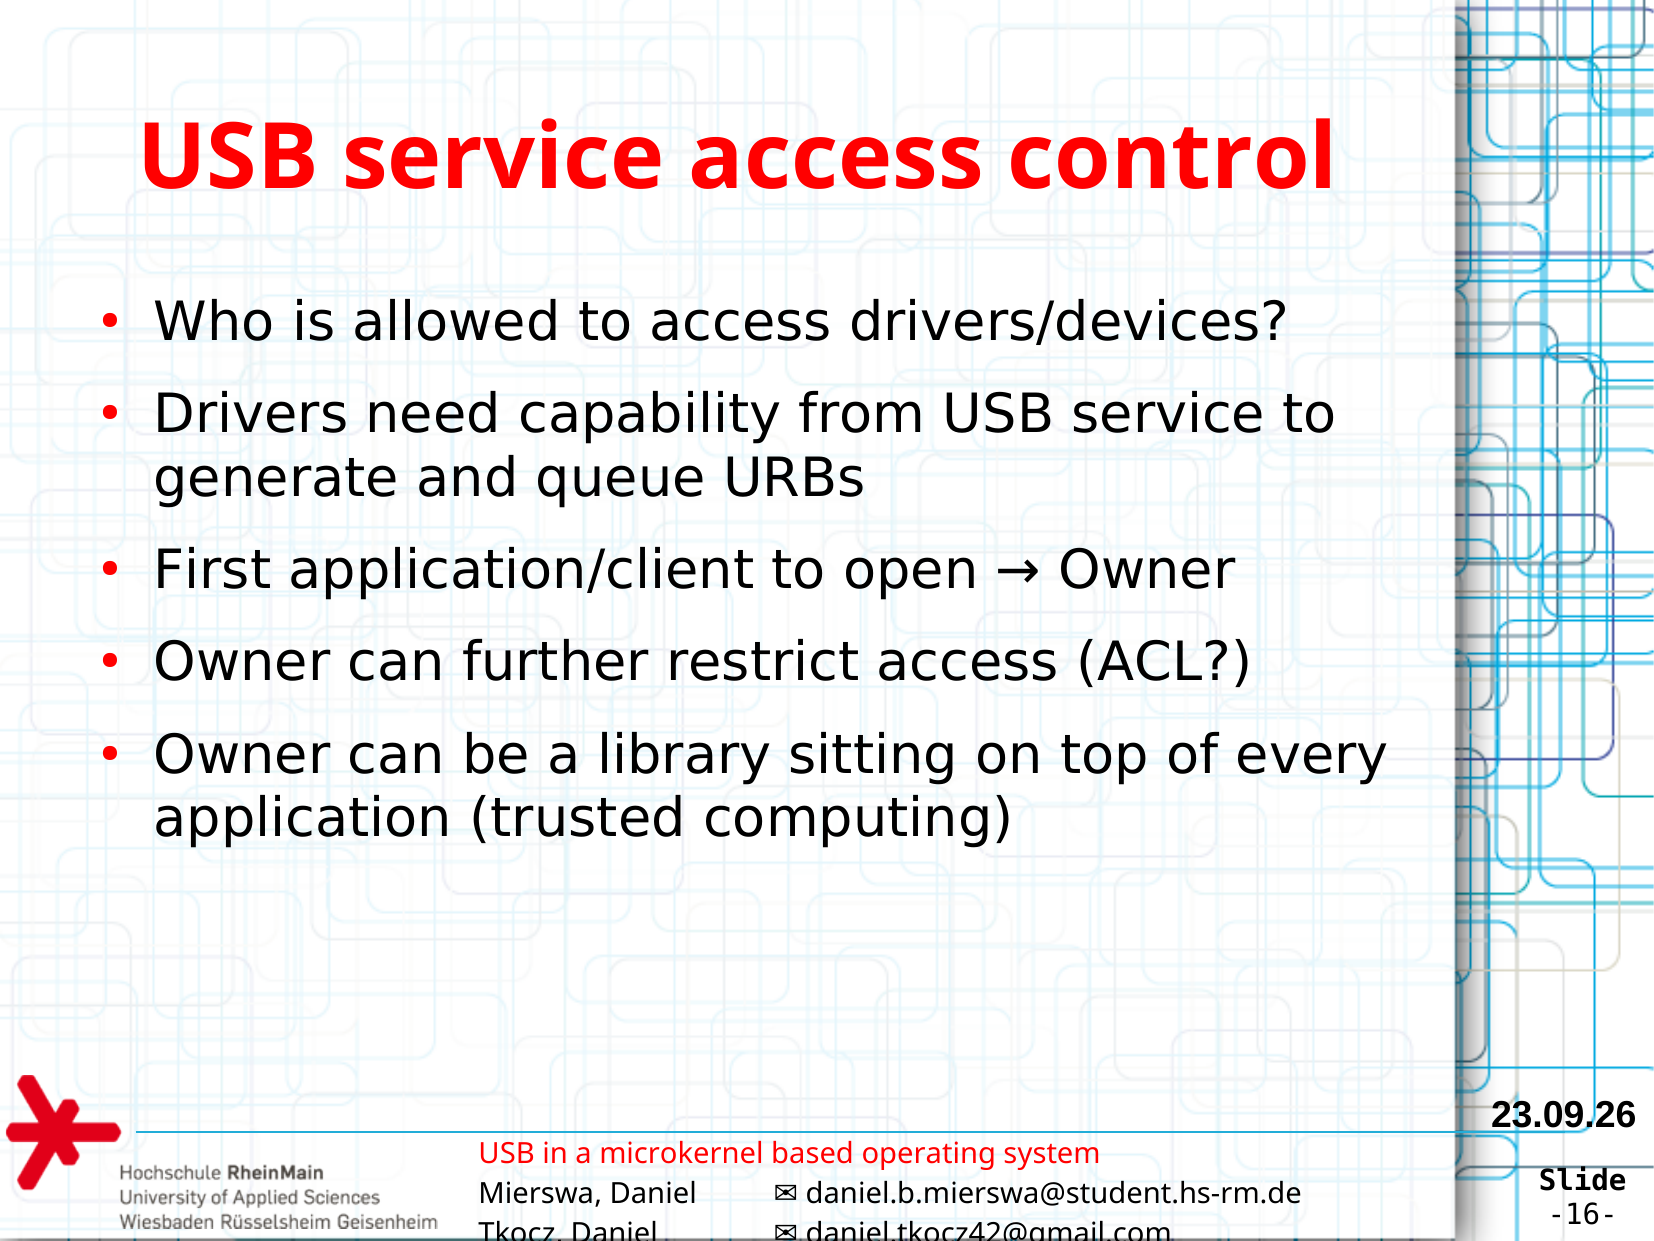

# USB service access control
Who is allowed to access drivers/devices?
Drivers need capability from USB service to generate and queue URBs
First application/client to open → Owner
Owner can further restrict access (ACL?)
Owner can be a library sitting on top of every application (trusted computing)
16